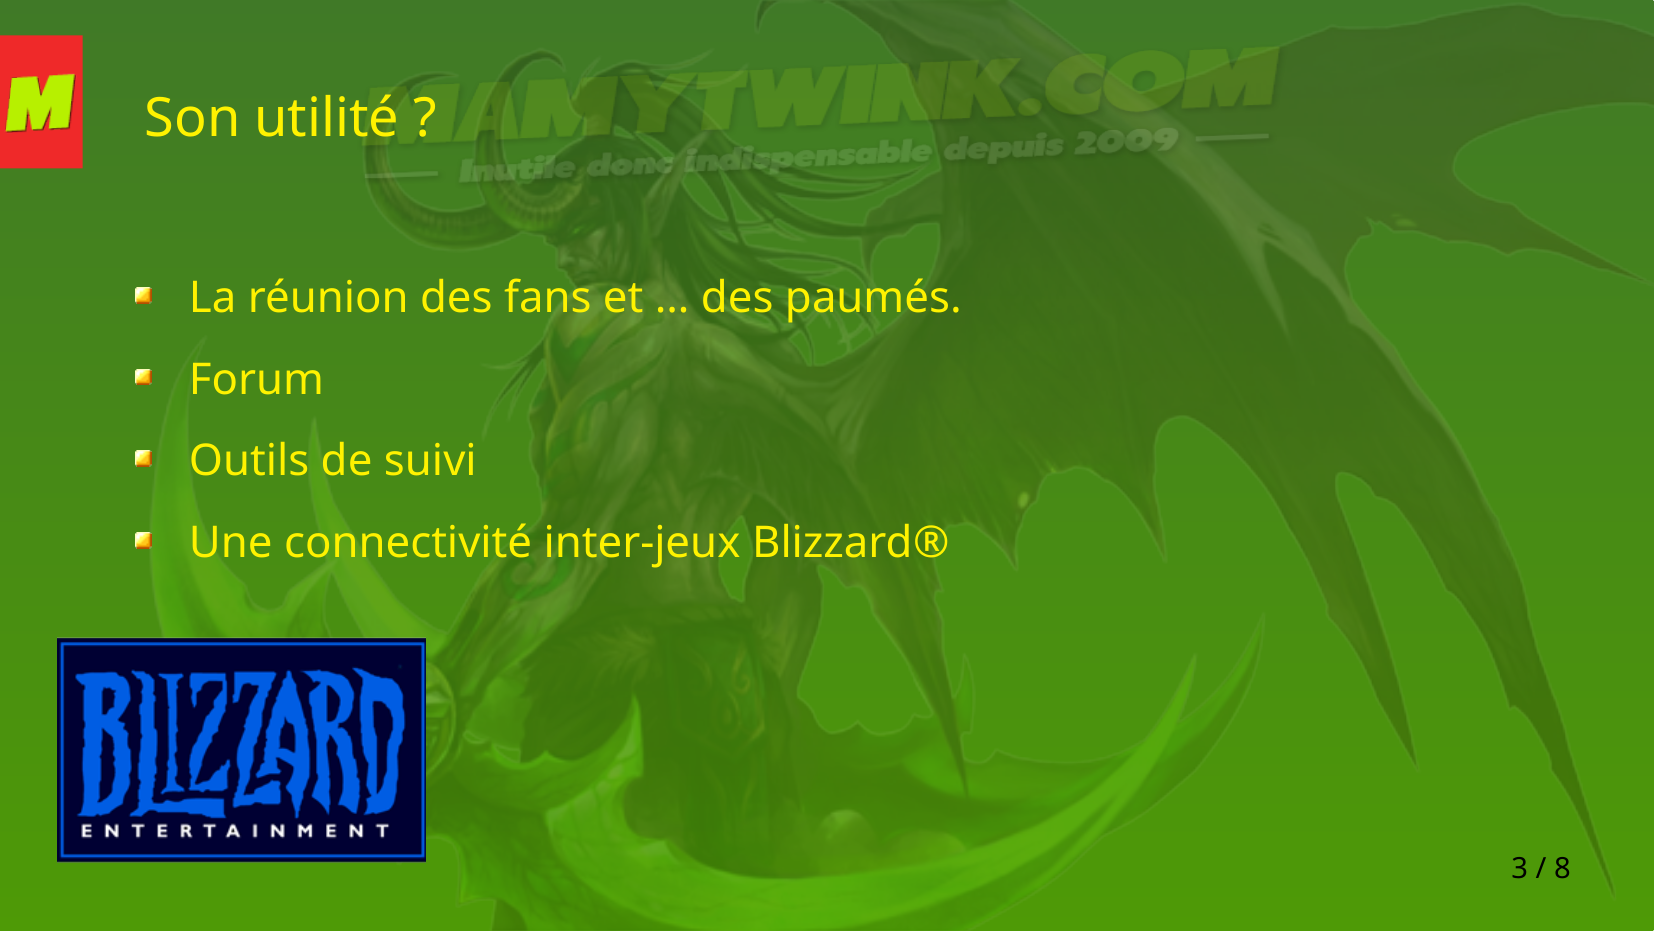

Son utilité ?
# La réunion des fans et … des paumés.
Forum
Outils de suivi
Une connectivité inter-jeux Blizzard®
3